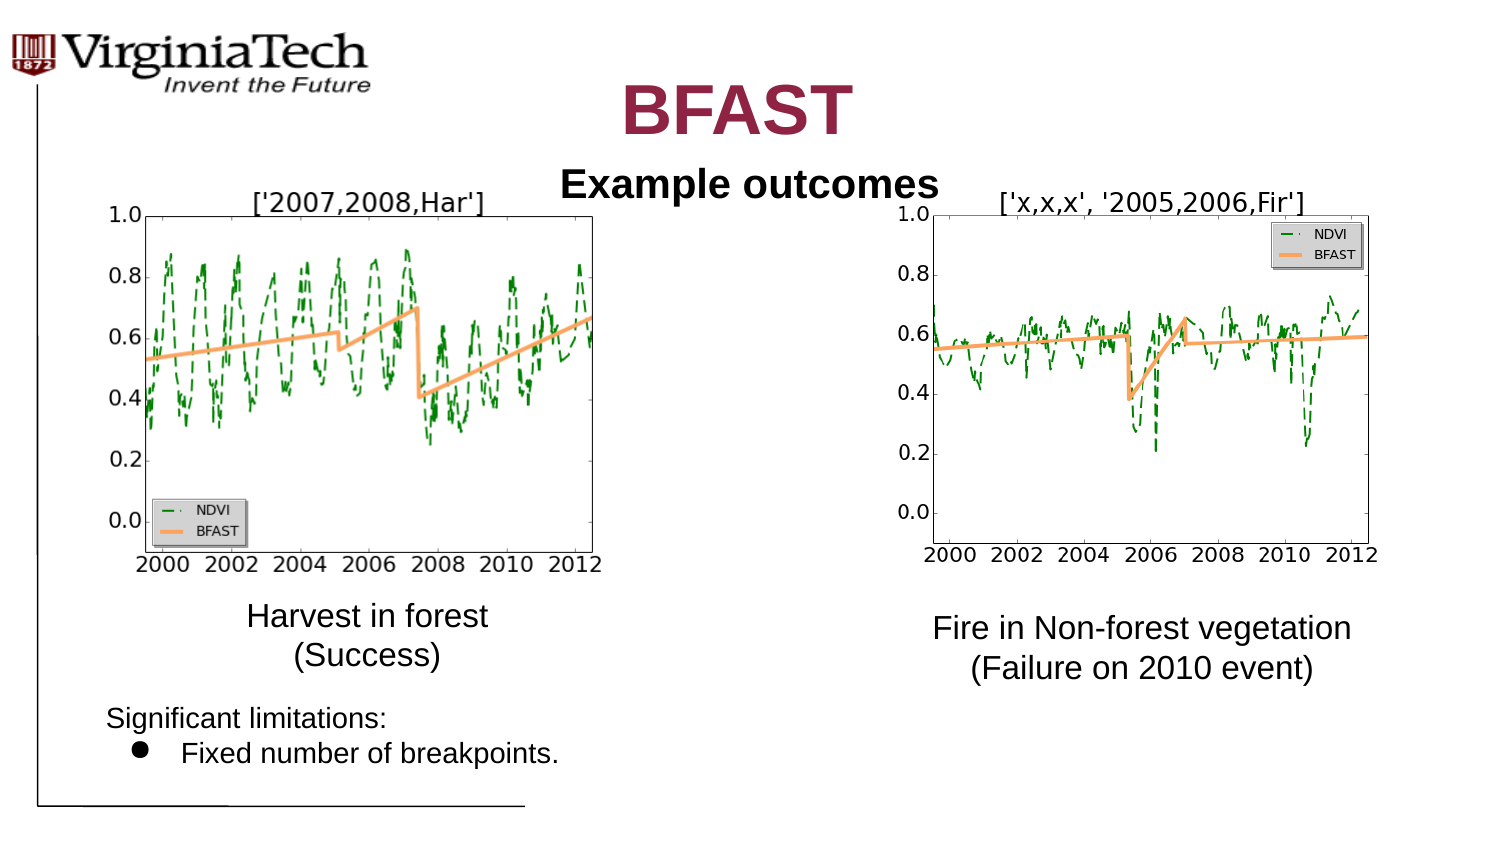

# BFAST
Example outcomes
Harvest in forest
(Success)
Fire in Non-forest vegetation
(Failure on 2010 event)
Significant limitations:
Fixed number of breakpoints.